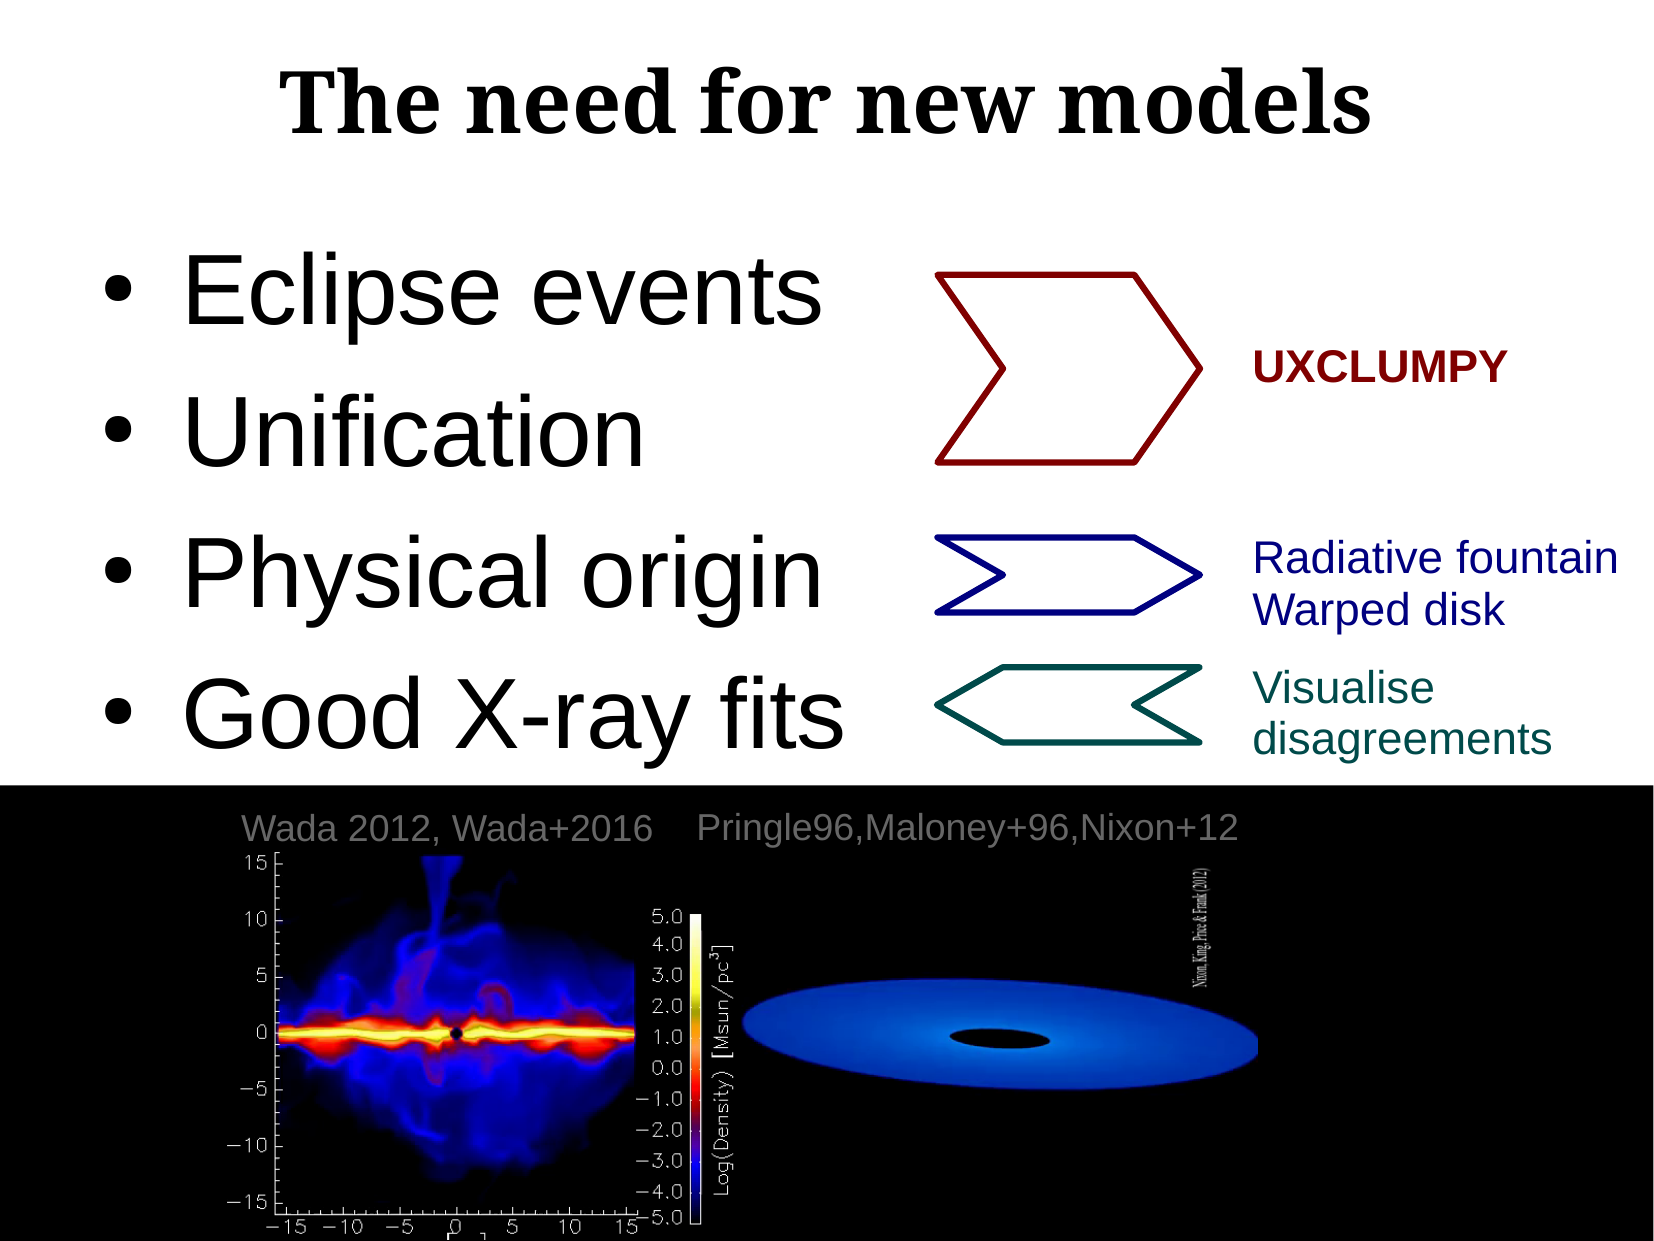

# The need for new models
 Eclipse events
 Unification
 Physical origin
 Good X-ray fits
UXCLUMPY
Radiative fountain
Warped disk
Visualise disagreements
Pringle96,Maloney+96,Nixon+12
Wada 2012, Wada+2016